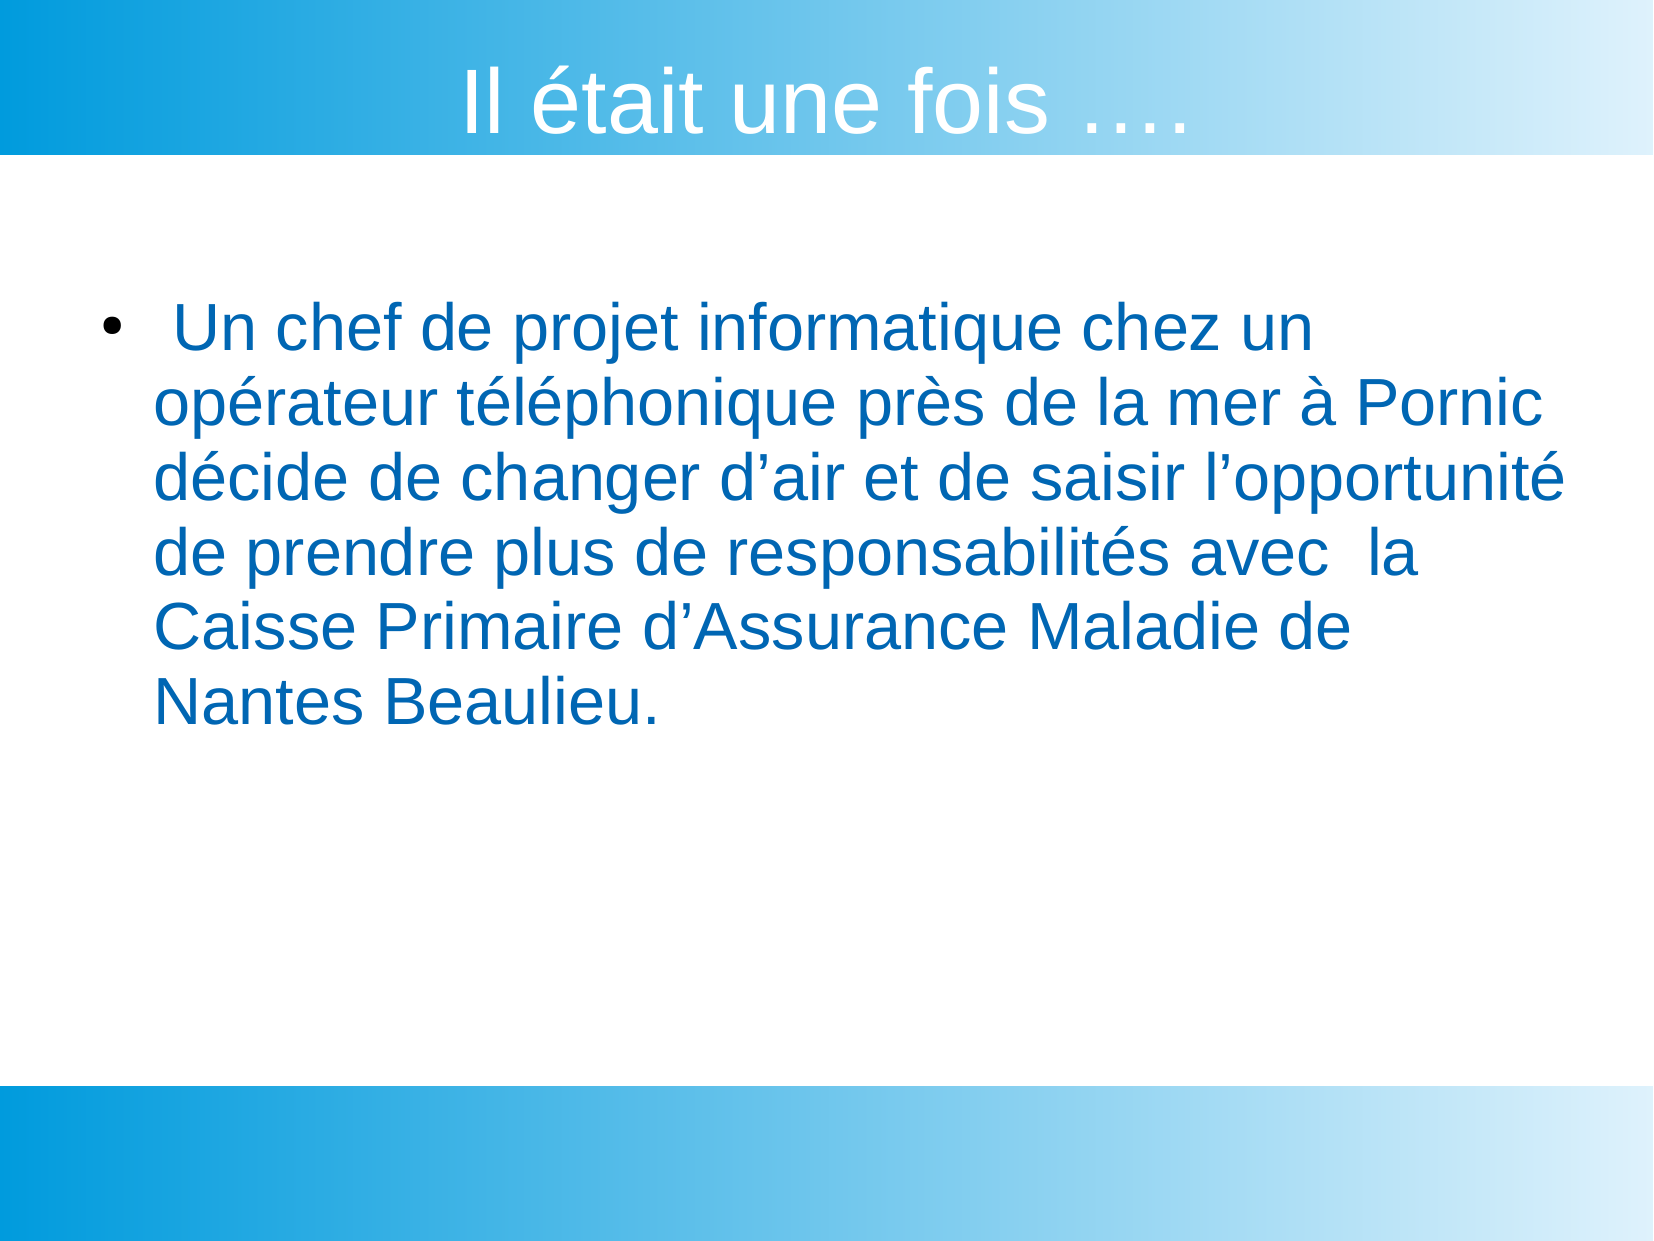

# Il était une fois ….
 Un chef de projet informatique chez un opérateur téléphonique près de la mer à Pornic décide de changer d’air et de saisir l’opportunité de prendre plus de responsabilités avec la Caisse Primaire d’Assurance Maladie de Nantes Beaulieu.